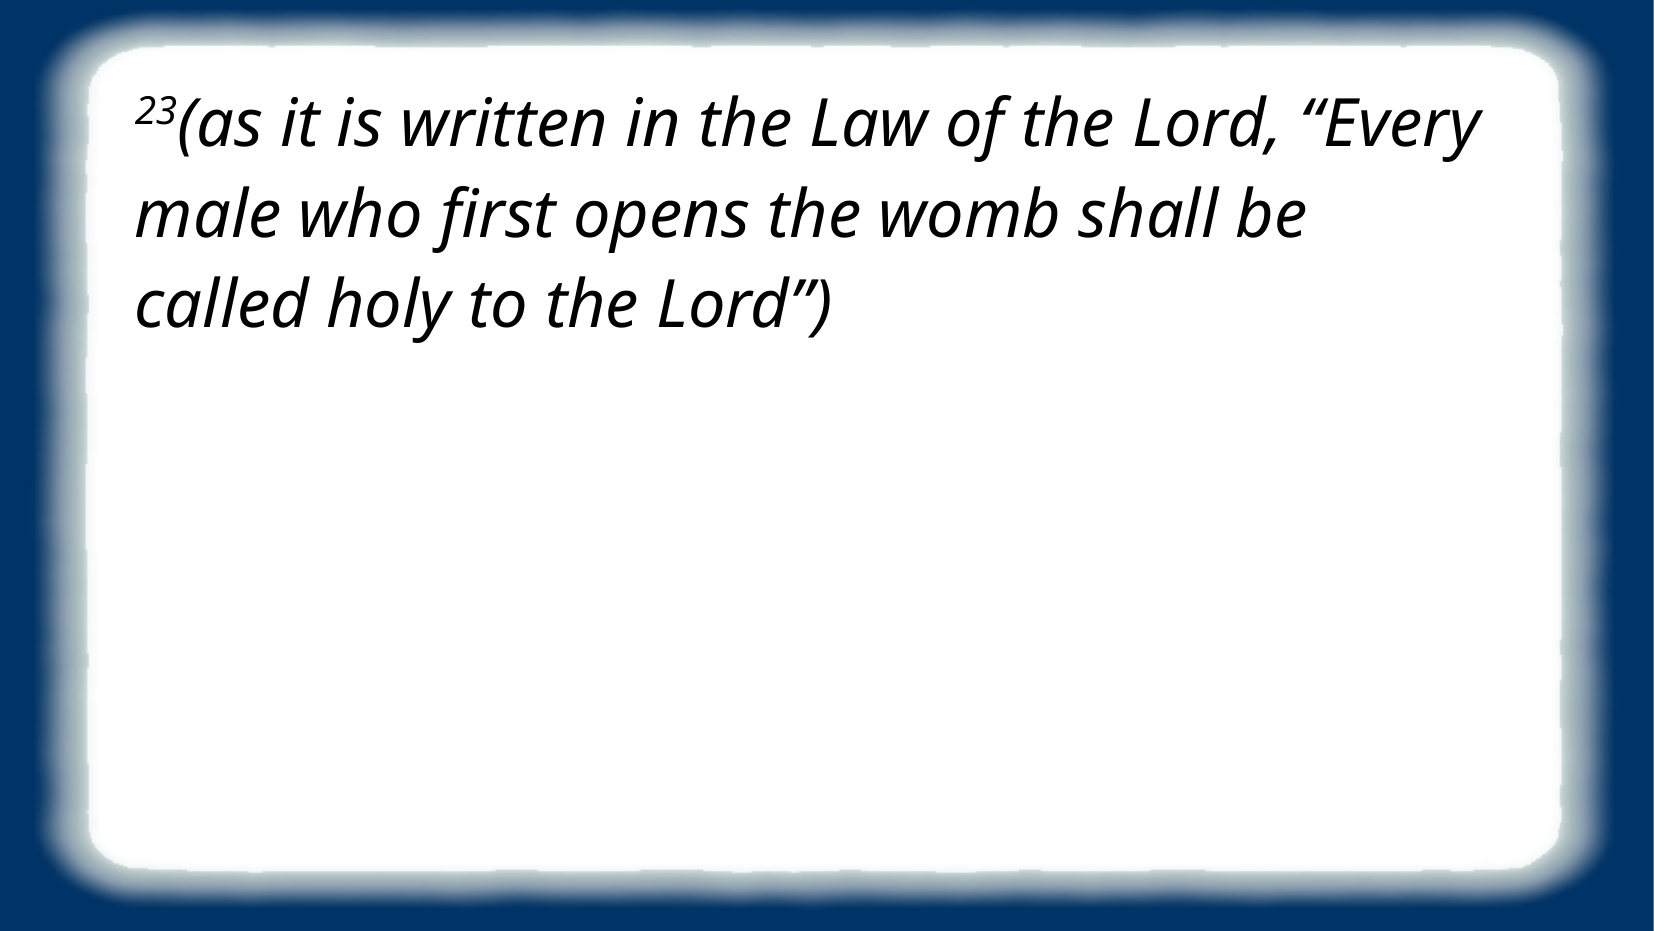

23(as it is written in the Law of the Lord, “Every male who first opens the womb shall be called holy to the Lord”)